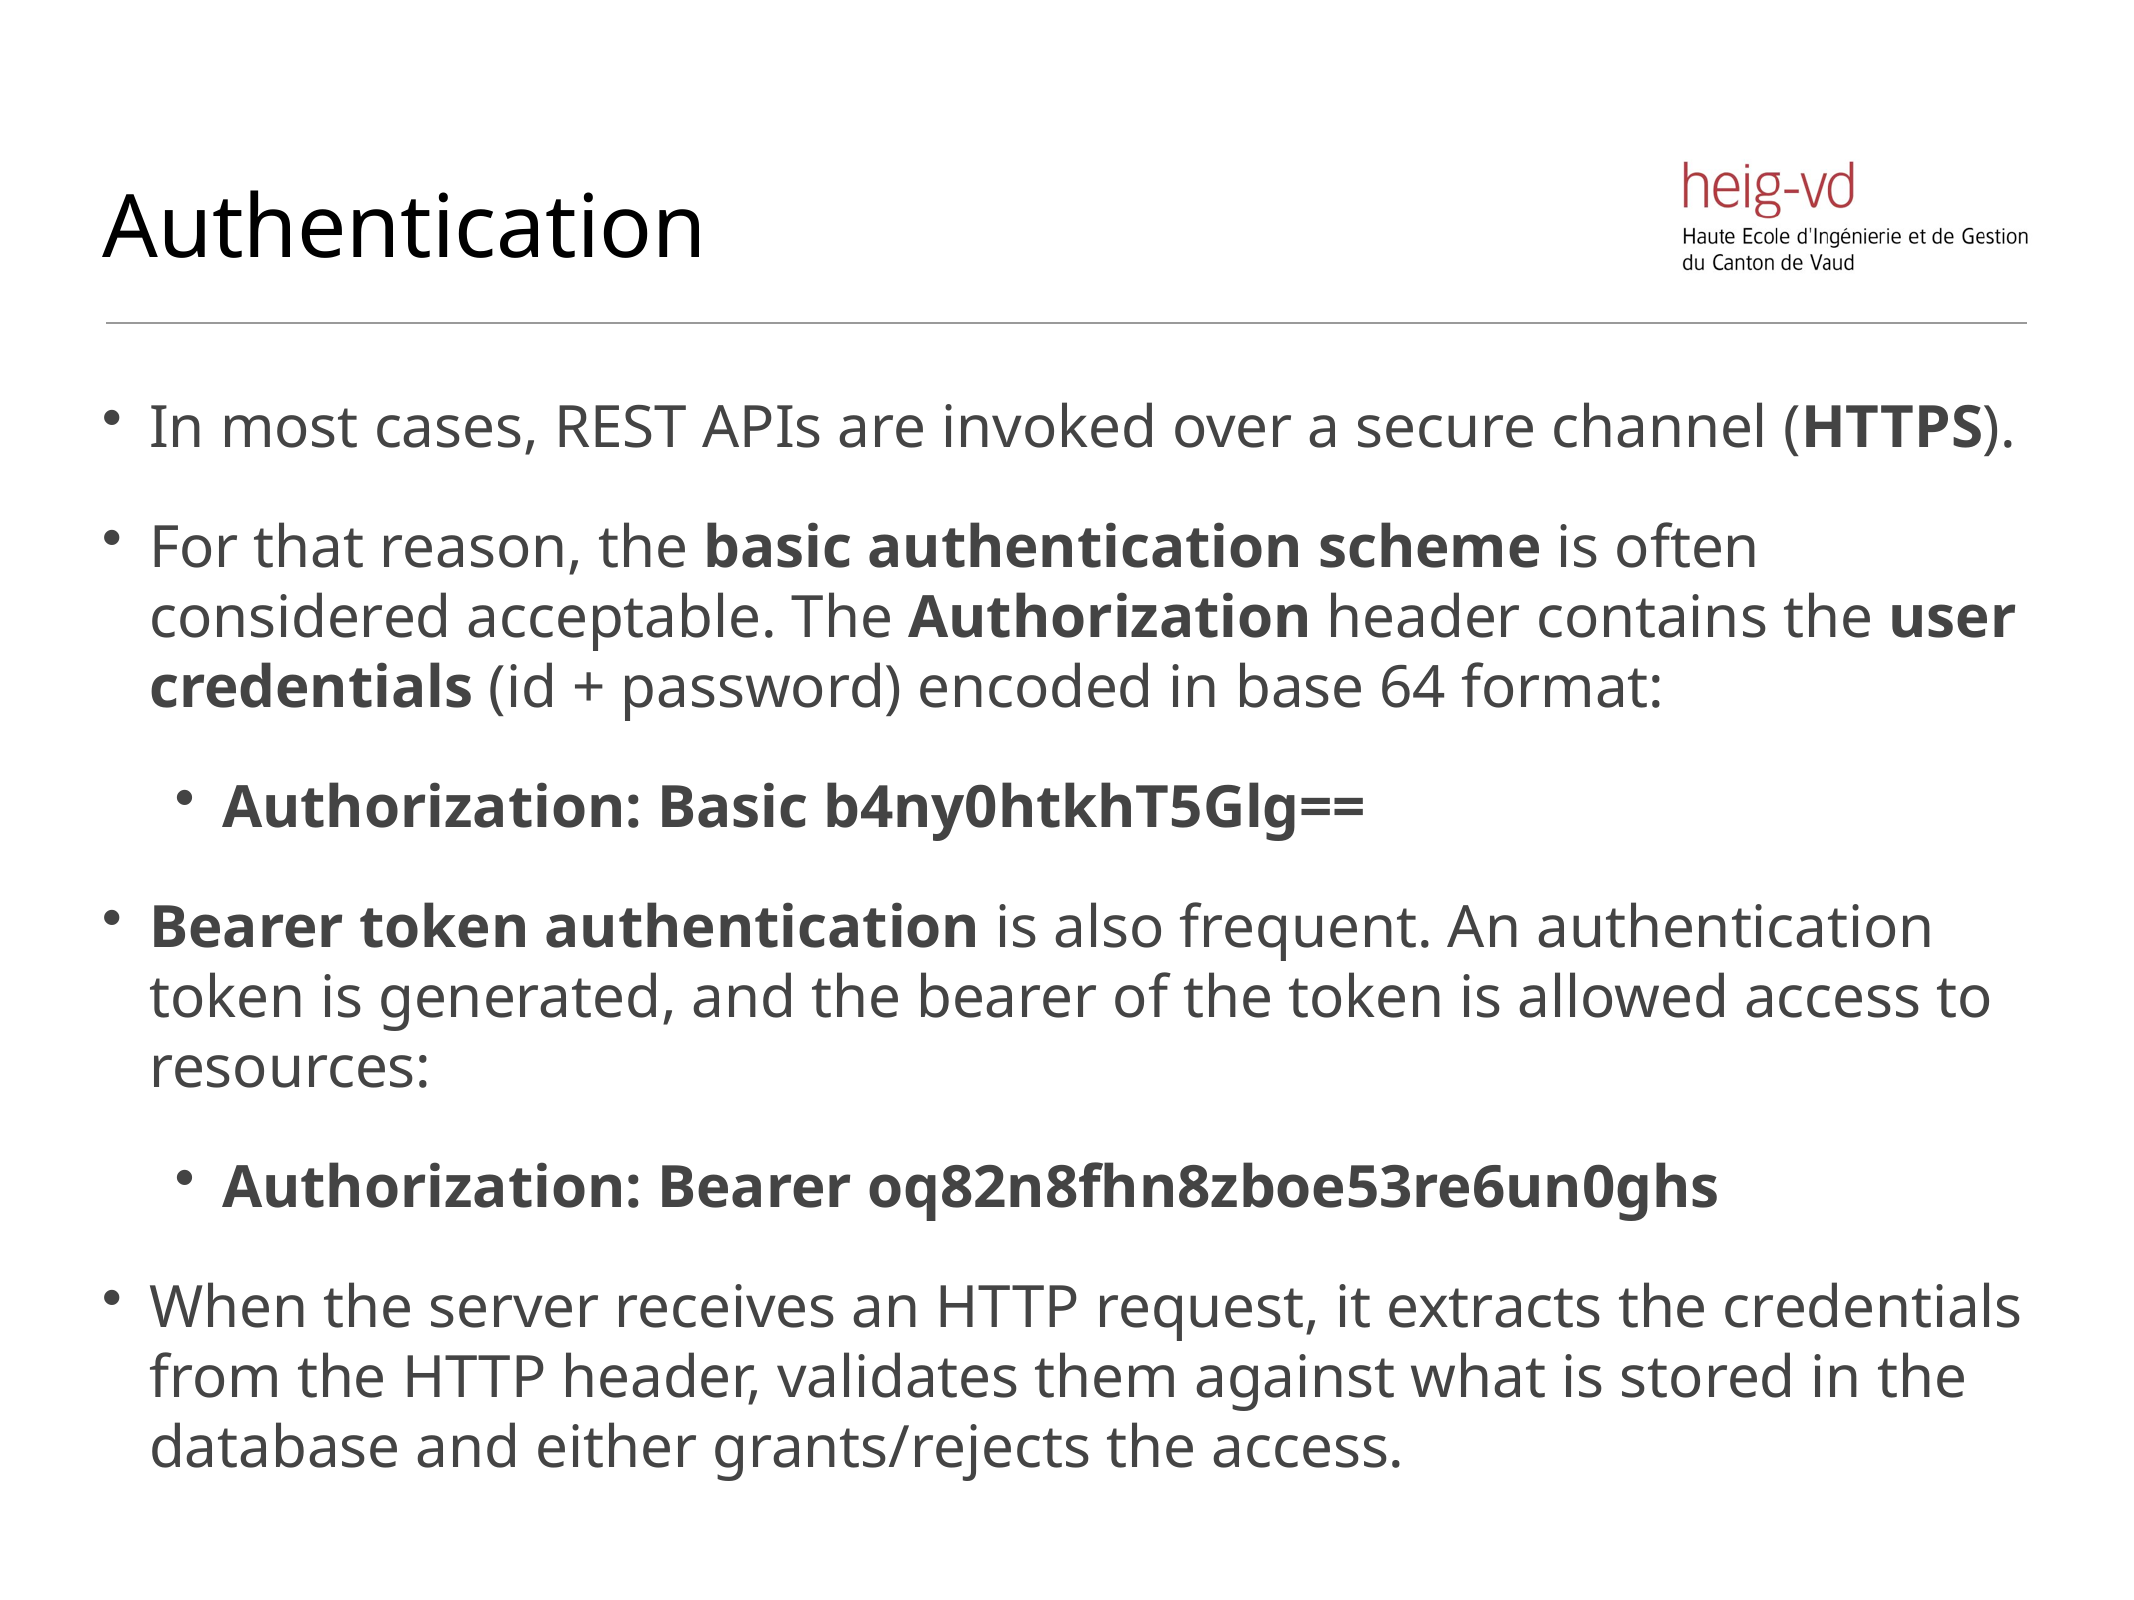

# Authentication
In most cases, REST APIs are invoked over a secure channel (HTTPS).
For that reason, the basic authentication scheme is often considered acceptable. The Authorization header contains the user credentials (id + password) encoded in base 64 format:
Authorization: Basic b4ny0htkhT5Glg==
Bearer token authentication is also frequent. An authentication token is generated, and the bearer of the token is allowed access to resources:
Authorization: Bearer oq82n8fhn8zboe53re6un0ghs
When the server receives an HTTP request, it extracts the credentials from the HTTP header, validates them against what is stored in the database and either grants/rejects the access.